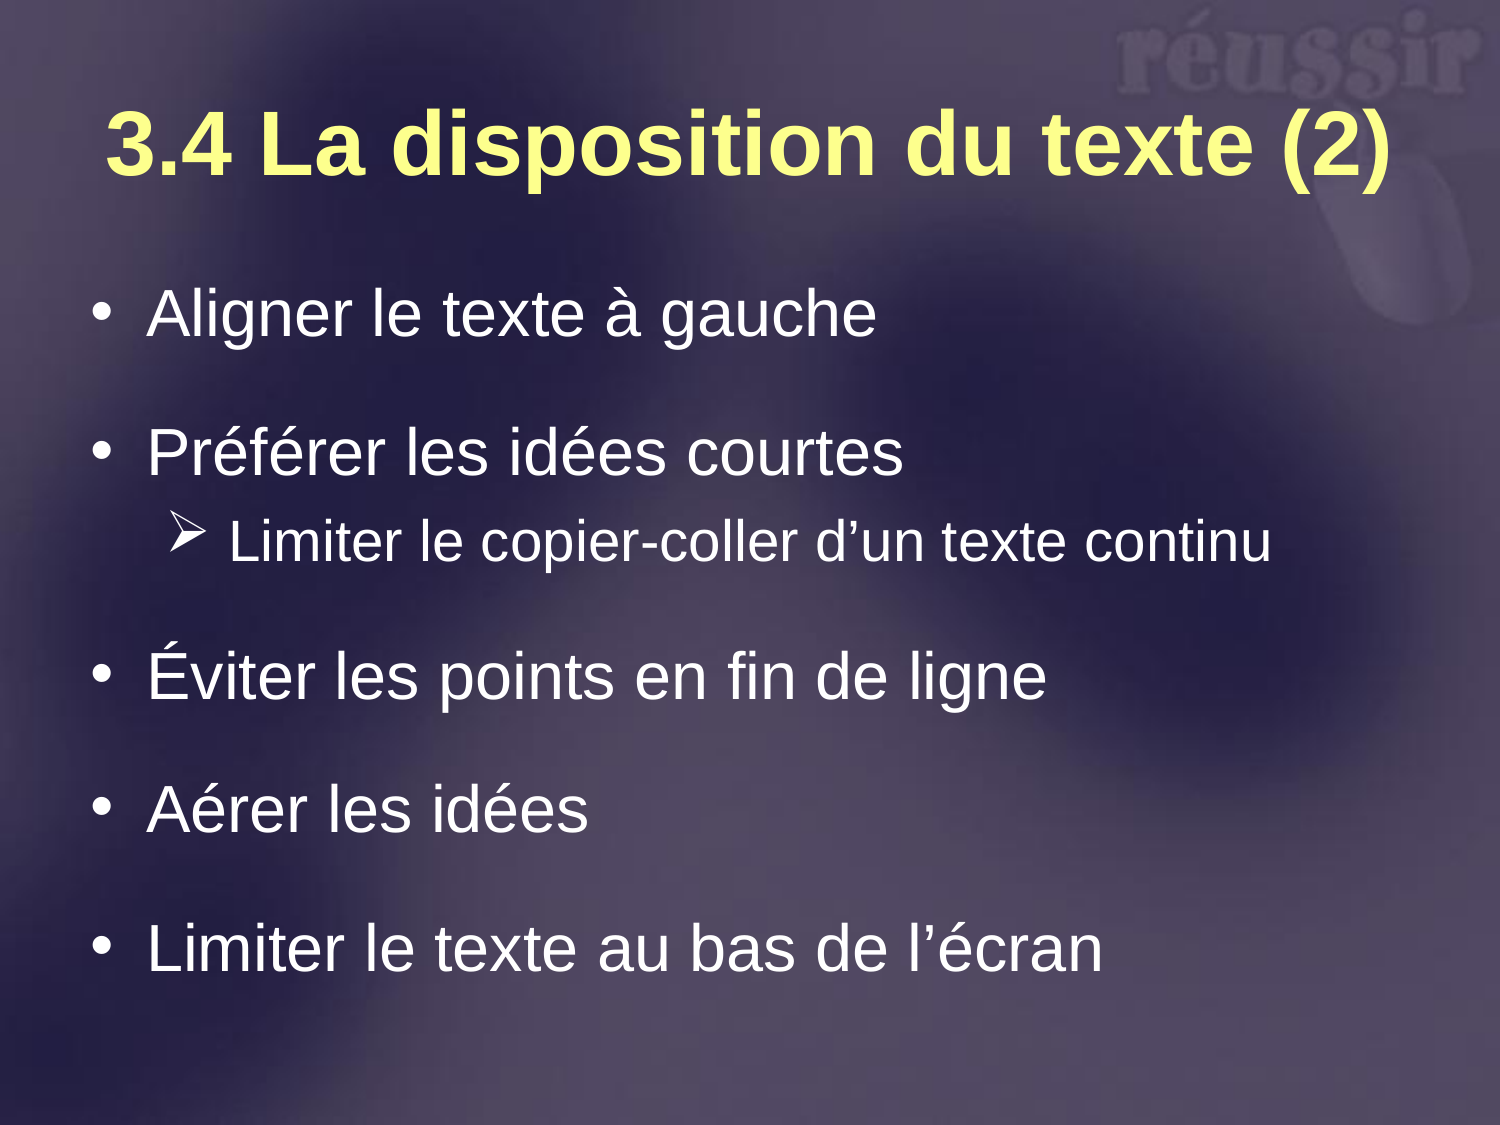

# 3.4 La disposition du texte (2)
Aligner le texte à gauche
Préférer les idées courtes
 Limiter le copier-coller d’un texte continu
Éviter les points en fin de ligne
Aérer les idées
Limiter le texte au bas de l’écran